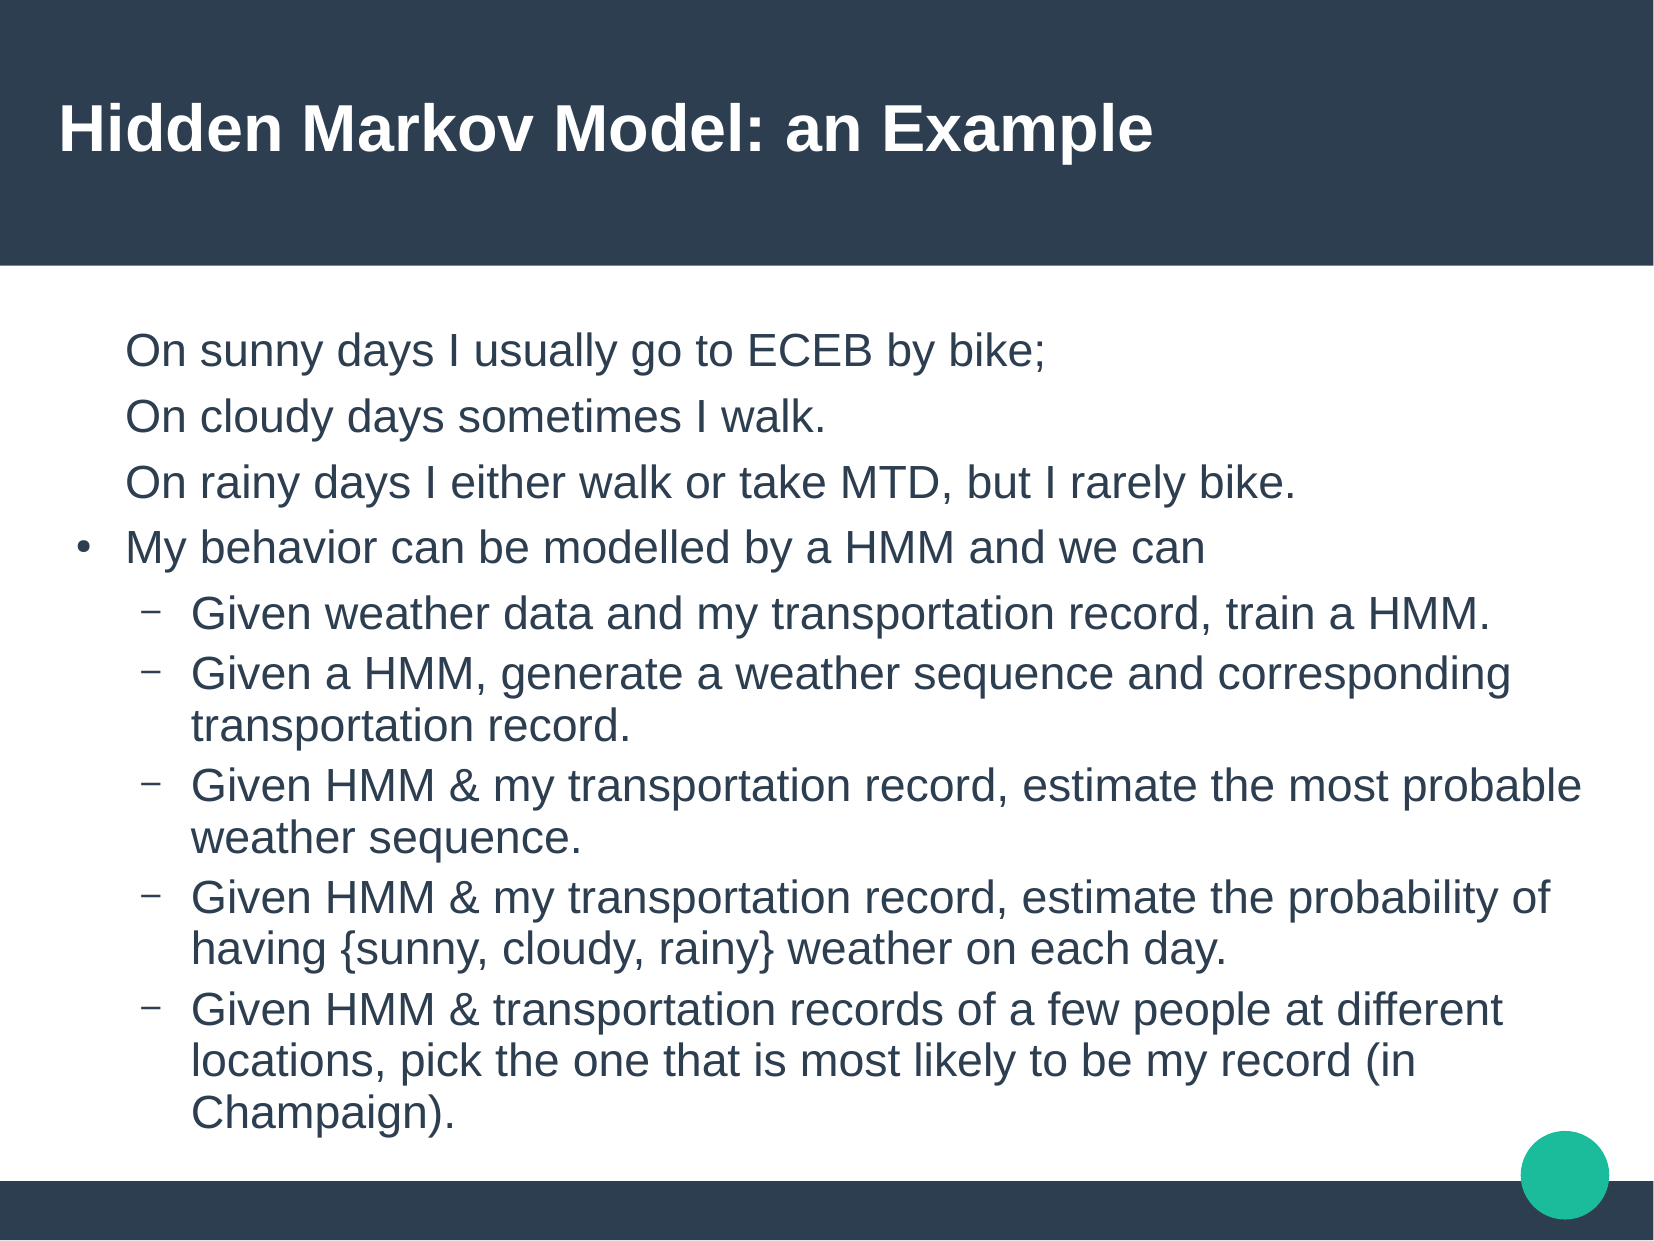

# Hidden Markov Model: an Example
On sunny days I usually go to ECEB by bike;
On cloudy days sometimes I walk.
On rainy days I either walk or take MTD, but I rarely bike.
My behavior can be modelled by a HMM and we can
Given weather data and my transportation record, train a HMM.
Given a HMM, generate a weather sequence and corresponding transportation record.
Given HMM & my transportation record, estimate the most probable weather sequence.
Given HMM & my transportation record, estimate the probability of having {sunny, cloudy, rainy} weather on each day.
Given HMM & transportation records of a few people at different locations, pick the one that is most likely to be my record (in Champaign).